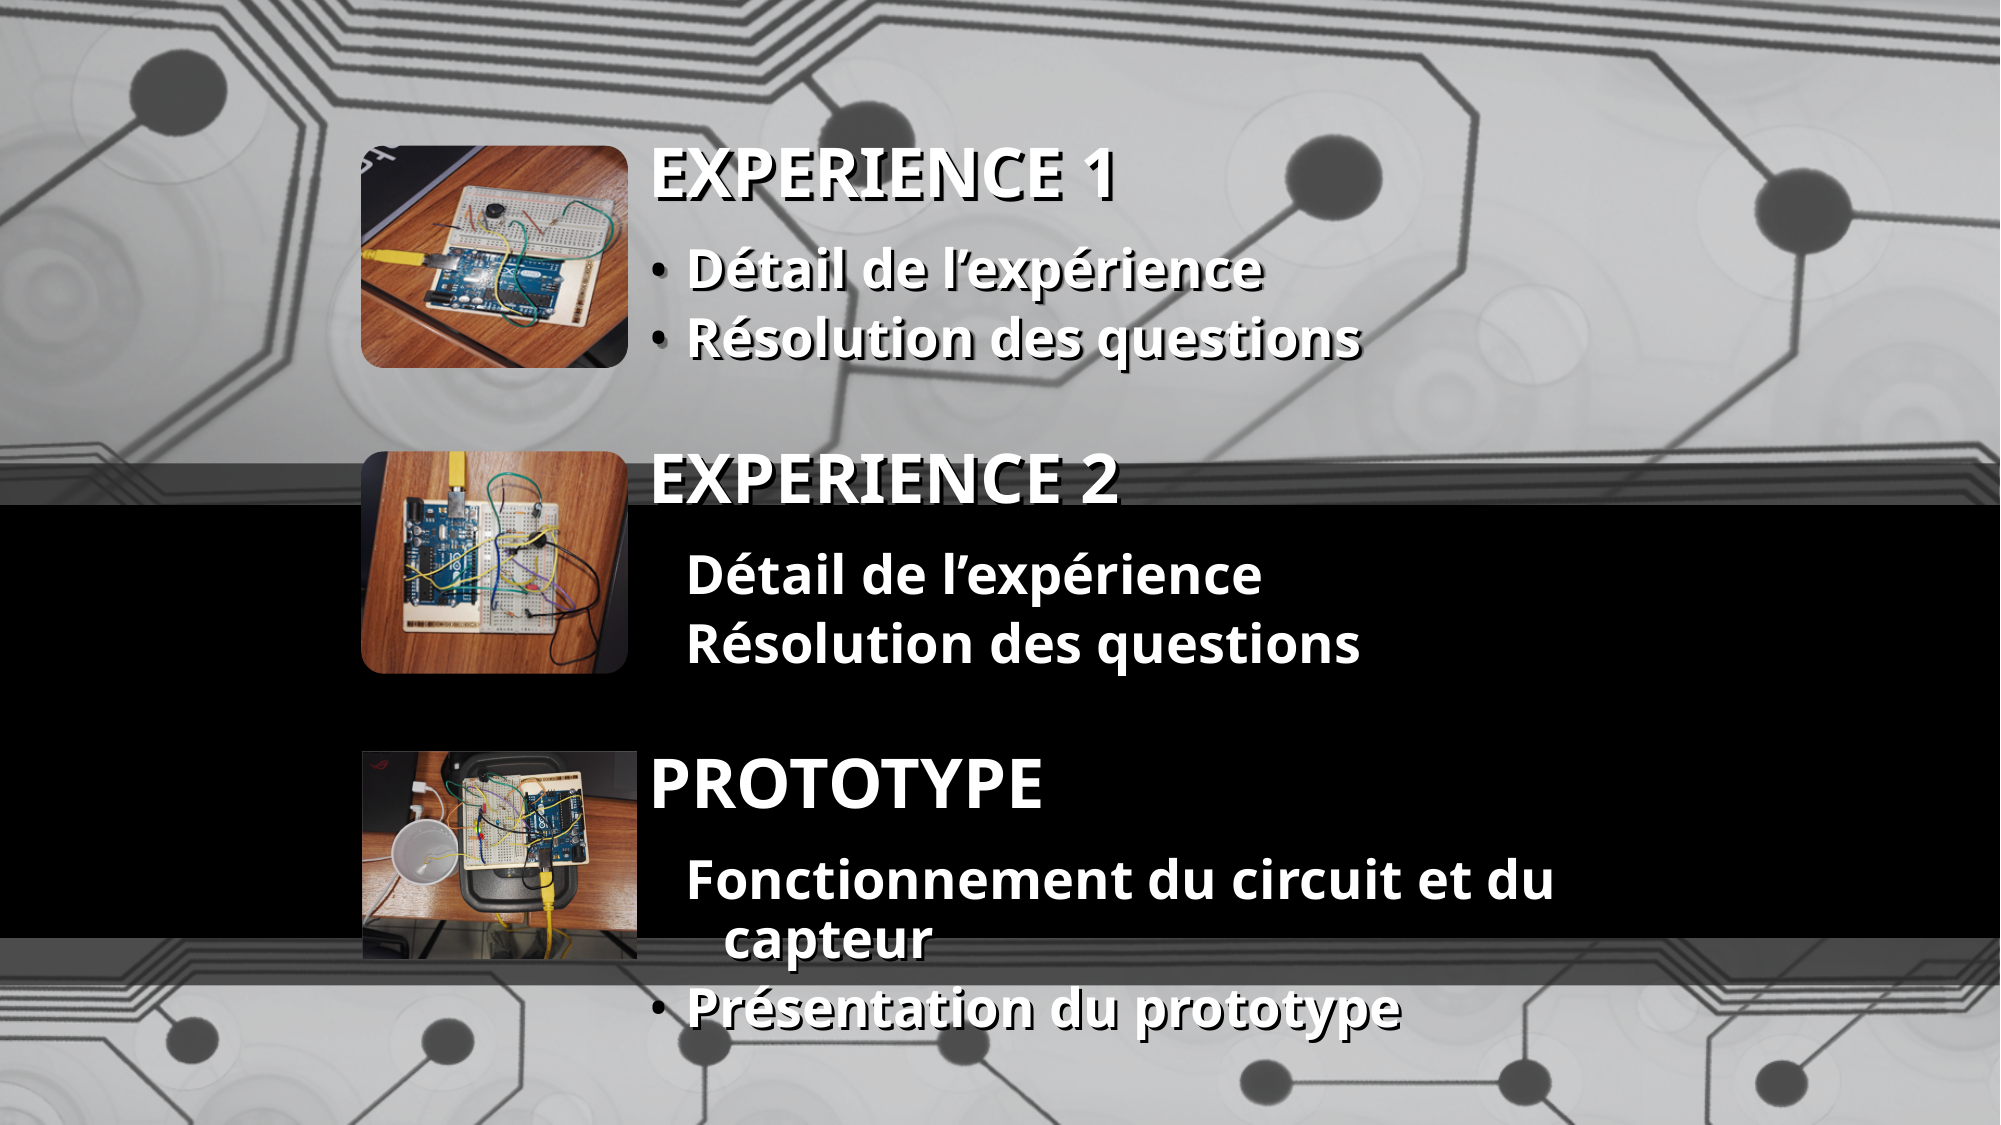

EXPERIENCE 1
Détail de l’expérience
Résolution des questions
EXPERIENCE 2
Détail de l’expérience
Résolution des questions
PROTOTYPE
Fonctionnement du circuit et du capteur
Présentation du prototype